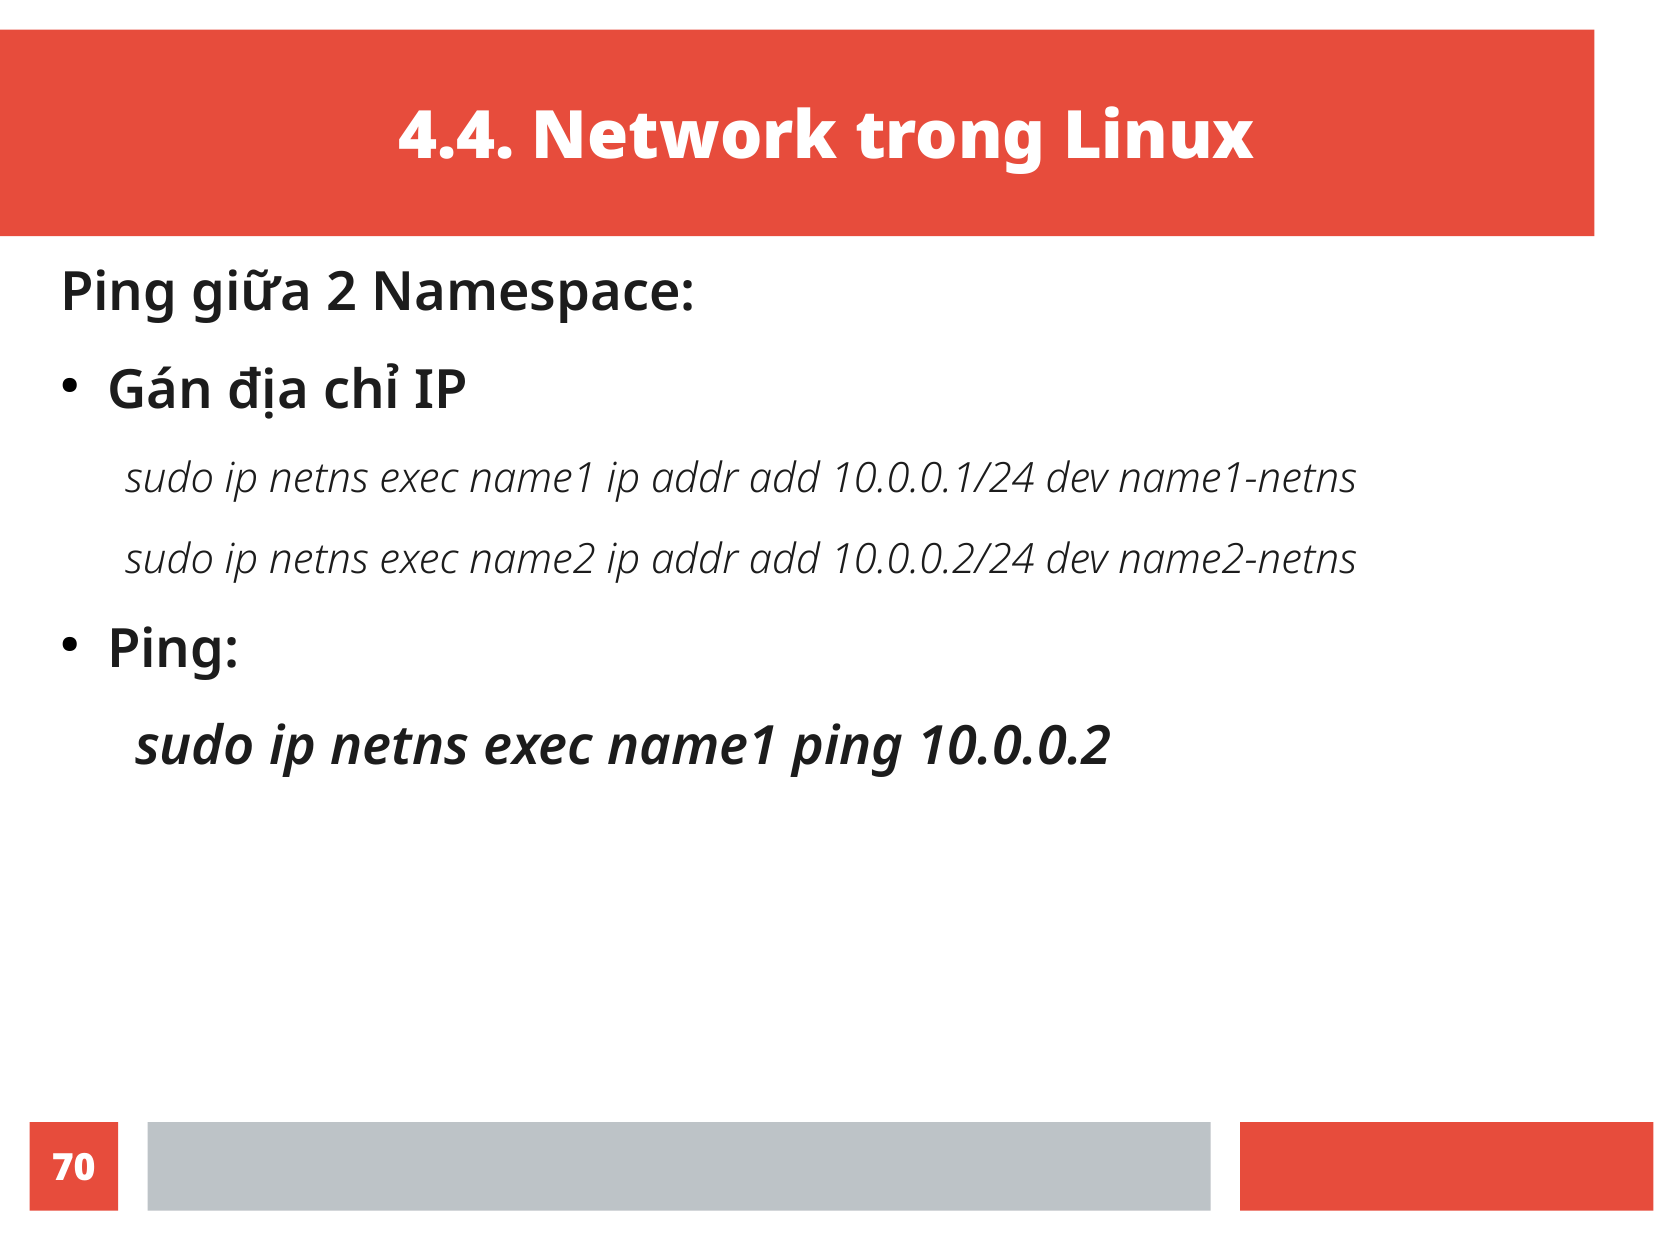

# 4.4. Network trong Linux
Ping giữa 2 Namespace:
 Gán địa chỉ IP
sudo ip netns exec name1 ip addr add 10.0.0.1/24 dev name1-netns
sudo ip netns exec name2 ip addr add 10.0.0.2/24 dev name2-netns
 Ping:
 	sudo ip netns exec name1 ping 10.0.0.2
70